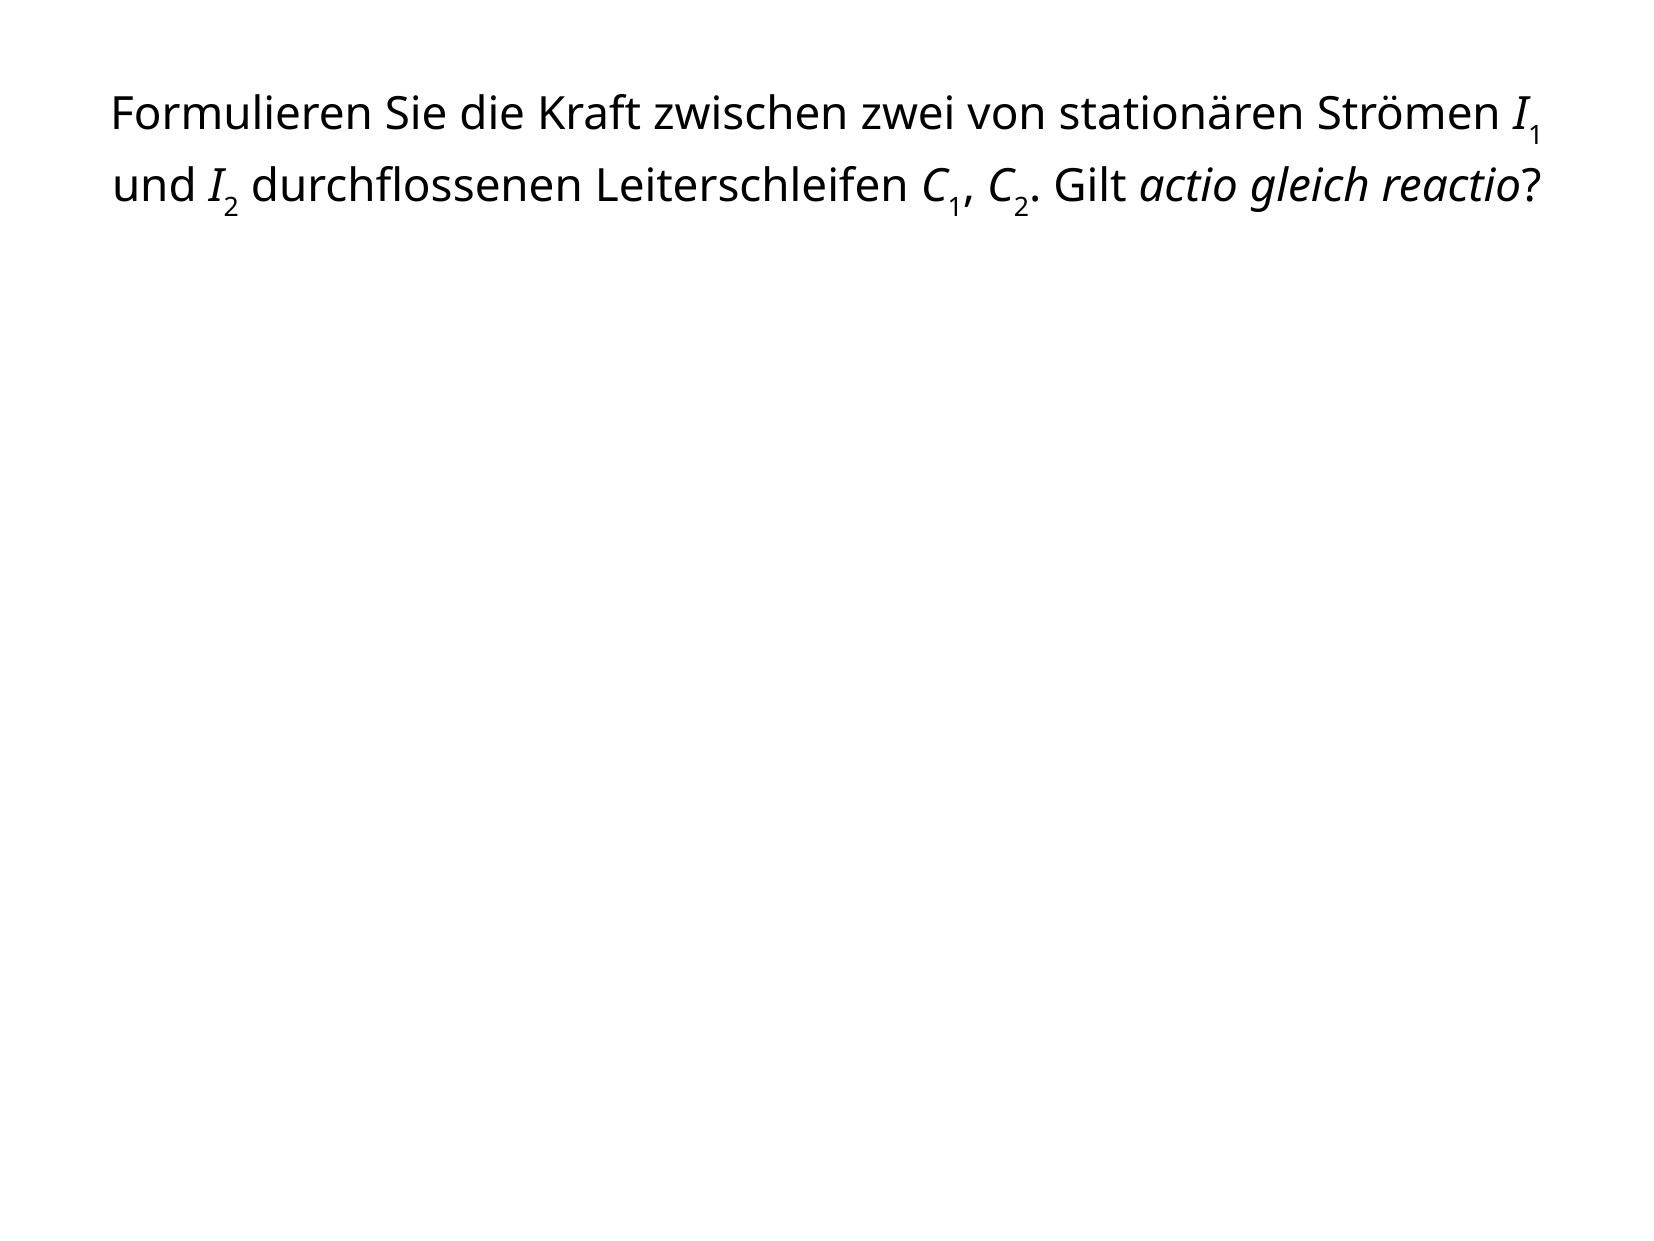

# Formulieren Sie die Kraft zwischen zwei von stationären Strömen I1 und I2 durchflossenen Leiterschleifen C1, C2. Gilt actio gleich reactio?